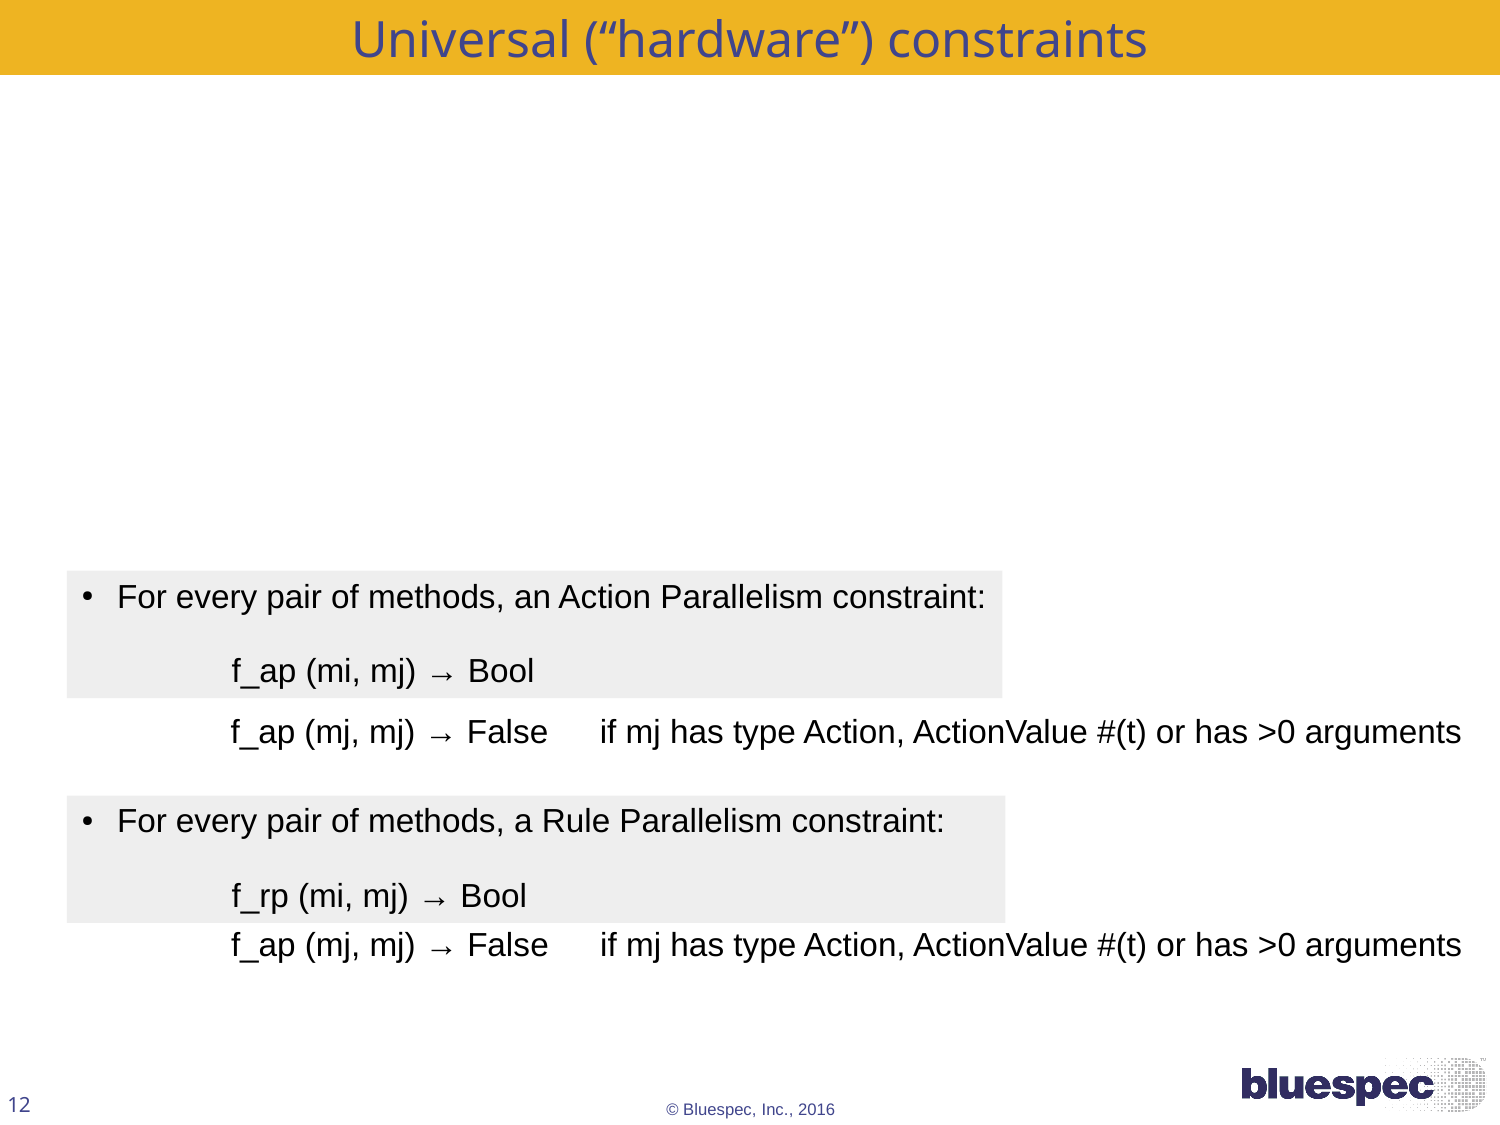

Universal (“hardware”) constraints
For every pair of methods, an Action Parallelism constraint:
		f_ap (mi, mj) → Bool
f_ap (mj, mj) → False
if mj has type Action, ActionValue #(t) or has >0 arguments
For every pair of methods, a Rule Parallelism constraint:
		f_rp (mi, mj) → Bool
f_ap (mj, mj) → False
if mj has type Action, ActionValue #(t) or has >0 arguments